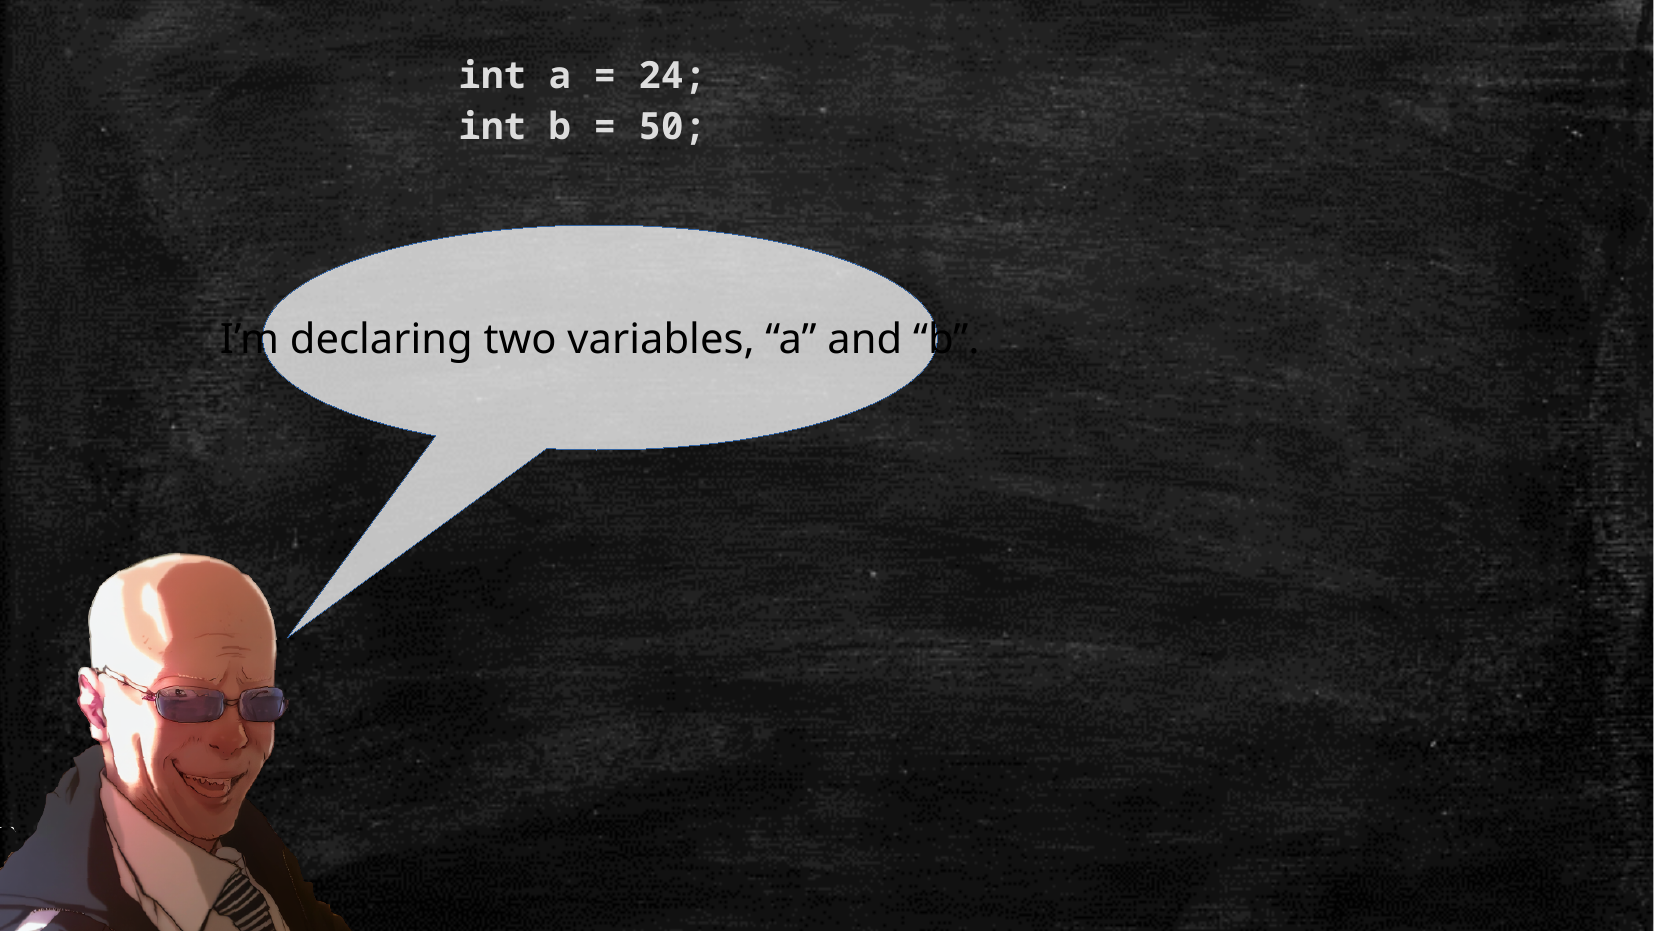

int a = 24;
int b = 50;
I’m declaring two variables, “a” and “b”.